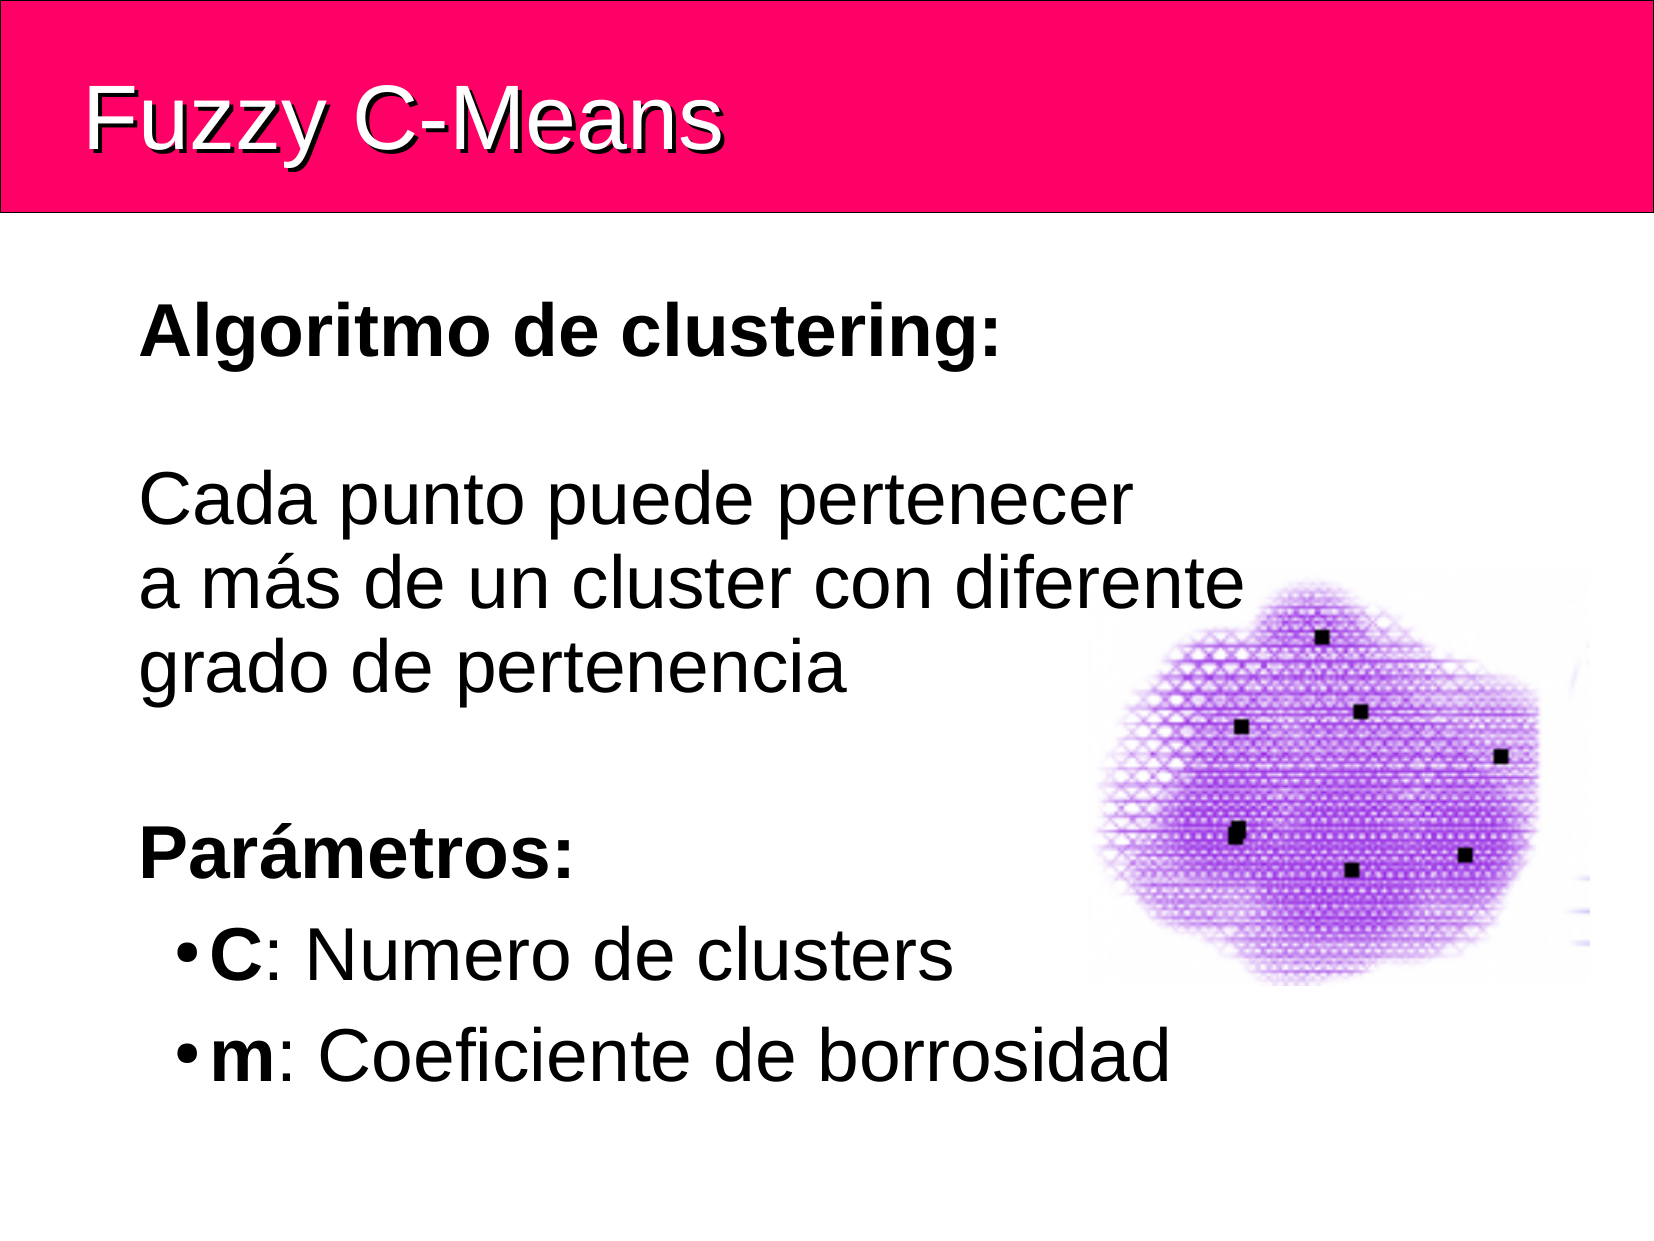

# Fuzzy C-Means
Algoritmo de clustering:
Cada punto puede pertenecer
a más de un cluster con diferente
grado de pertenencia
Parámetros:
C: Numero de clusters
m: Coeficiente de borrosidad